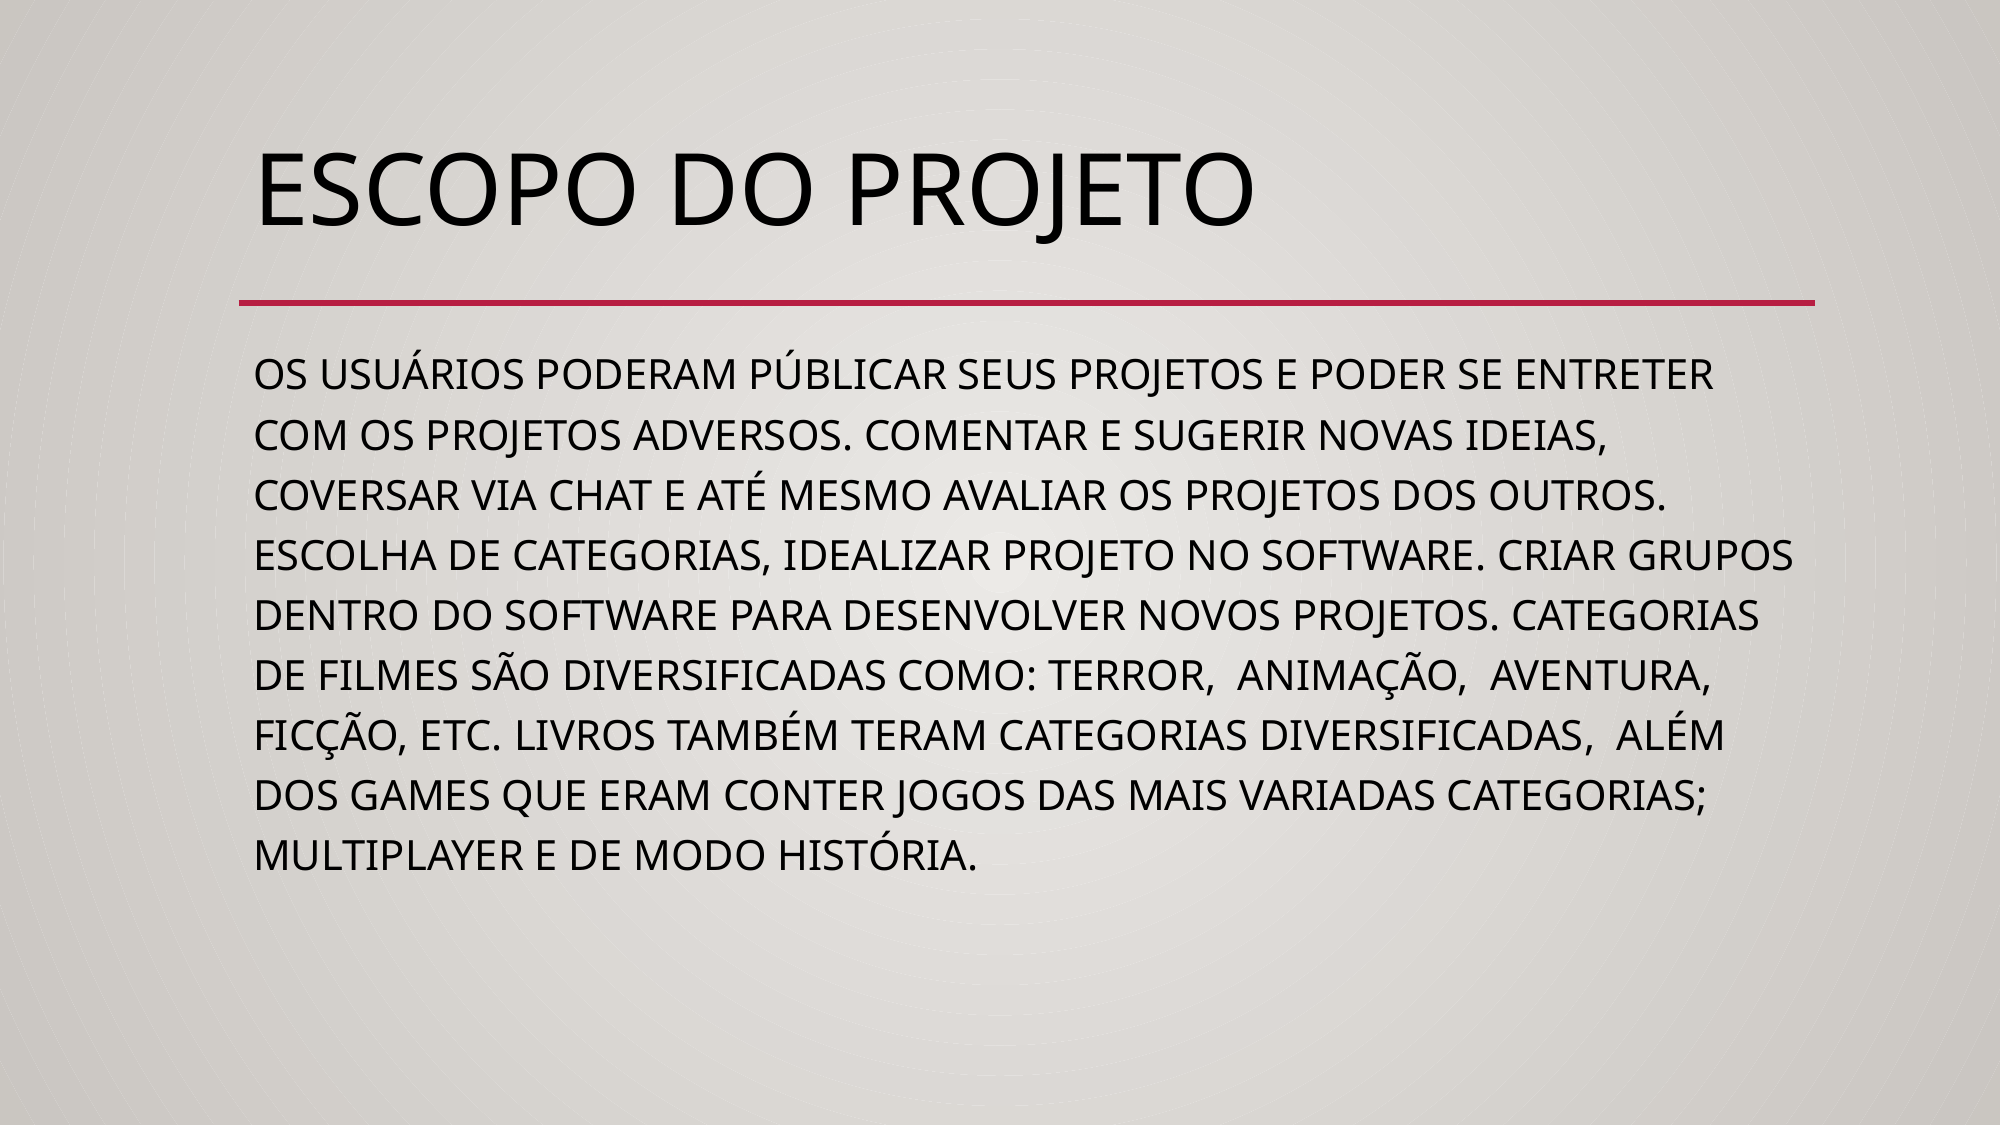

# ESCOPO DO PROJETO
OS USUÁRIOS PODERAM PÚBLICAR SEUS PROJETOS E PODER SE ENTRETER COM OS PROJETOS ADVERSOS. COMENTAR E SUGERIR NOVAS IDEIAS, COVERSAR VIA CHAT E ATÉ MESMO AVALIAR OS PROJETOS DOS OUTROS. ESCOLHA DE CATEGORIAS, IDEALIZAR PROJETO NO SOFTWARE. CRIAR GRUPOS DENTRO DO SOFTWARE PARA DESENVOLVER NOVOS PROJETOS. CATEGORIAS DE FILMES SÃO DIVERSIFICADAS COMO: TERROR,  ANIMAÇÃO,  AVENTURA, FICÇÃO, ETC. LIVROS TAMBÉM TERAM CATEGORIAS DIVERSIFICADAS,  ALÉM DOS GAMES QUE ERAM CONTER JOGOS DAS MAIS VARIADAS CATEGORIAS; MULTIPLAYER E DE MODO HISTÓRIA.